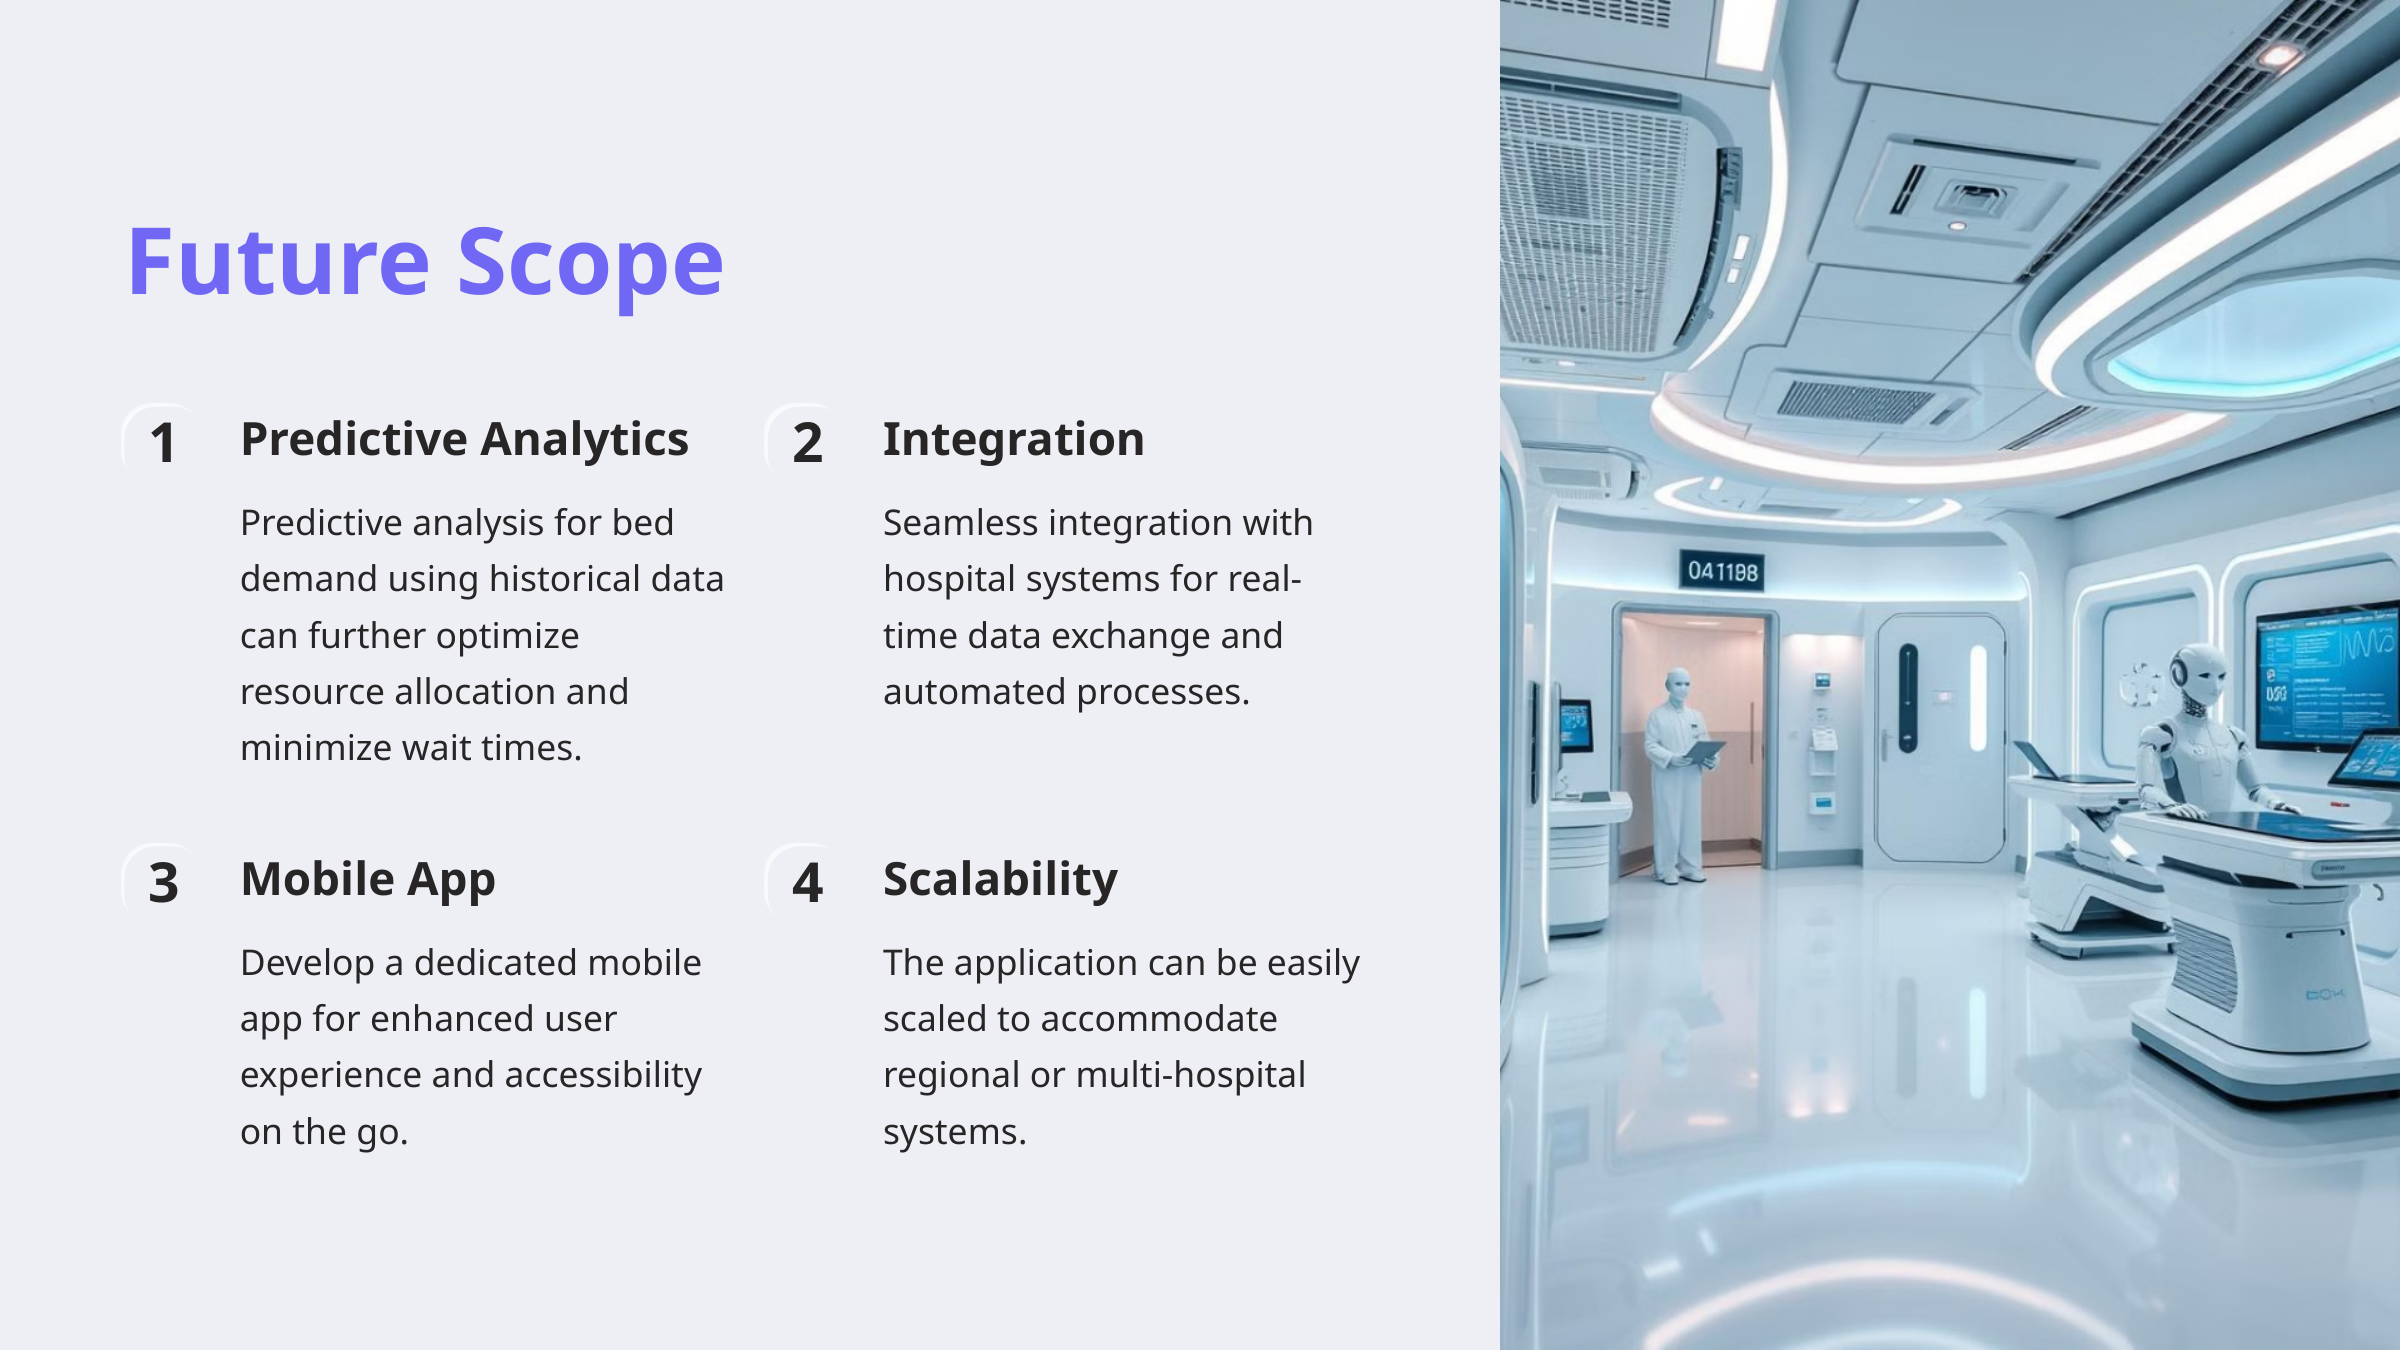

Future Scope
Predictive Analytics
Integration
1
2
Predictive analysis for bed demand using historical data can further optimize resource allocation and minimize wait times.
Seamless integration with hospital systems for real-time data exchange and automated processes.
Mobile App
Scalability
3
4
Develop a dedicated mobile app for enhanced user experience and accessibility on the go.
The application can be easily scaled to accommodate regional or multi-hospital systems.